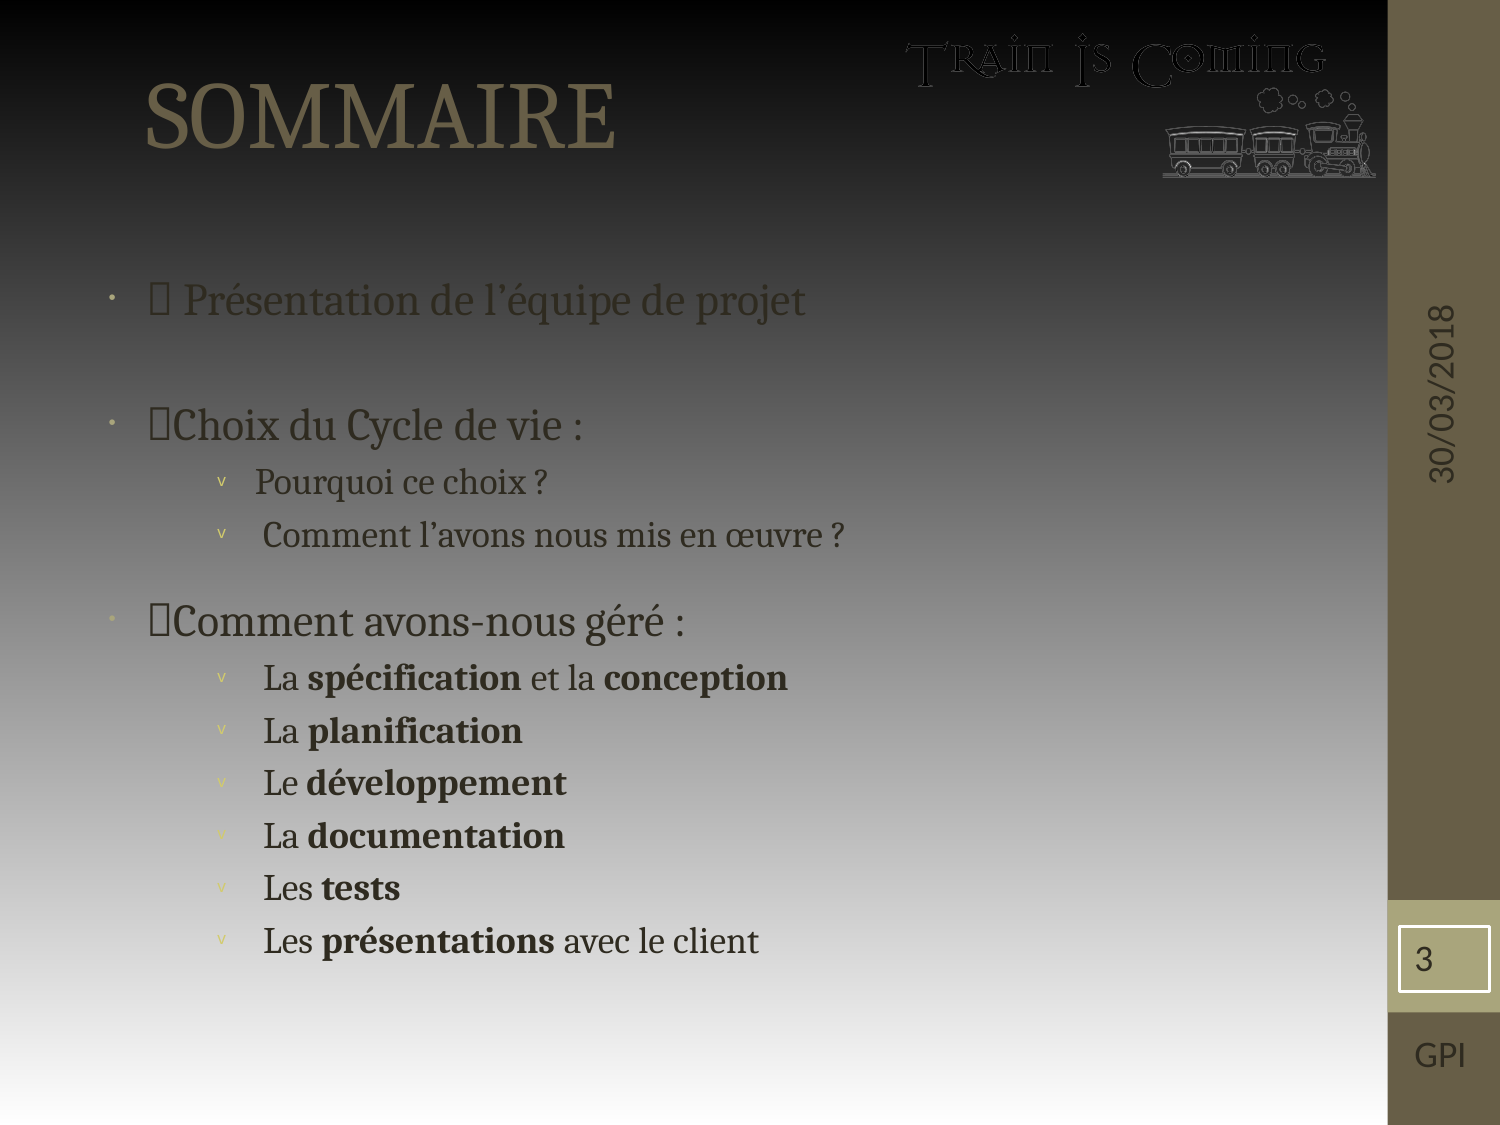

# SOMMAIRE
 Présentation de l’équipe de projet
Choix du Cycle de vie :
Pourquoi ce choix ?
 Comment l’avons nous mis en œuvre ?
Comment avons-nous géré :
 La spécification et la conception
 La planification
 Le développement
 La documentation
 Les tests
 Les présentations avec le client
30/03/2018
GPI